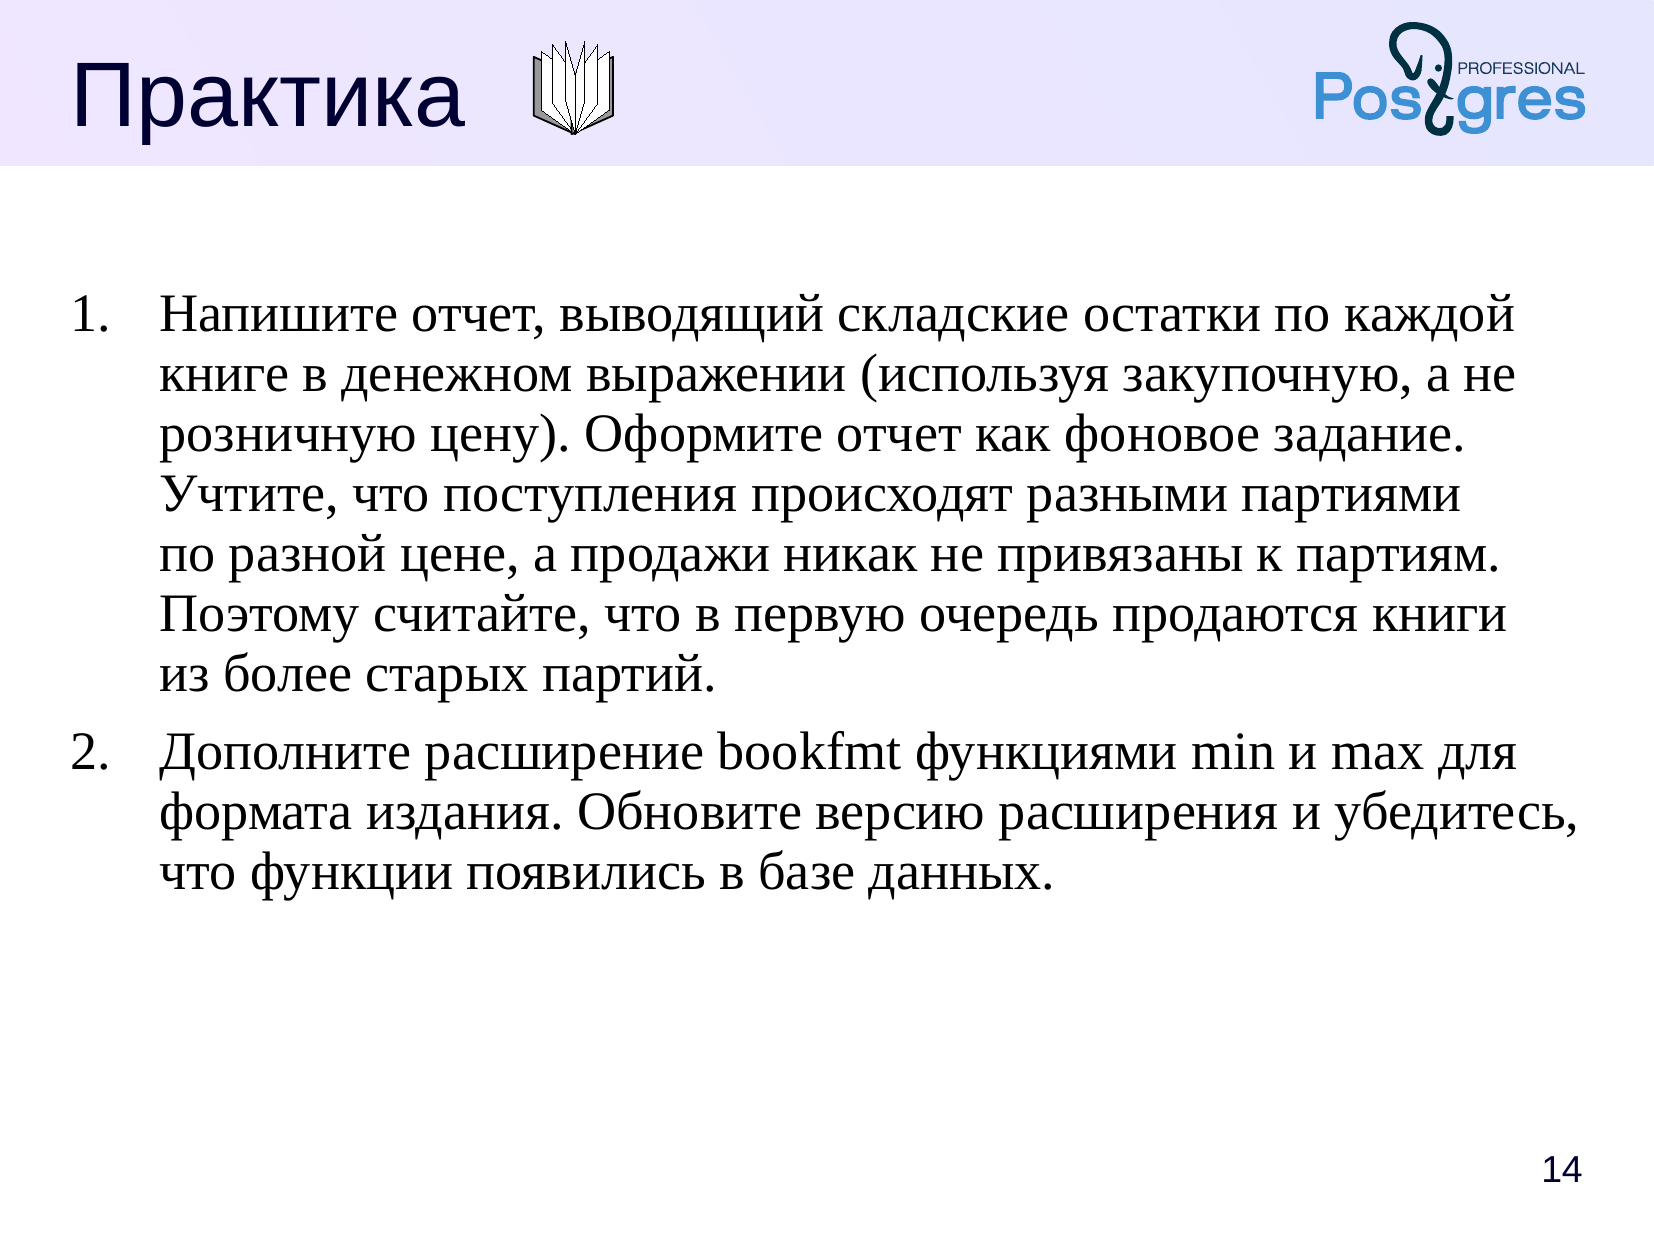

# Практика
Напишите отчет, выводящий складские остатки по каждой книге в денежном выражении (используя закупочную, а не розничную цену). Оформите отчет как фоновое задание.
Учтите, что поступления происходят разными партиями
по разной цене, а продажи никак не привязаны к партиям. Поэтому считайте, что в первую очередь продаются книги
из более старых партий.
Дополните расширение bookfmt функциями min и max для формата издания. Обновите версию расширения и убедитесь, что функции появились в базе данных.